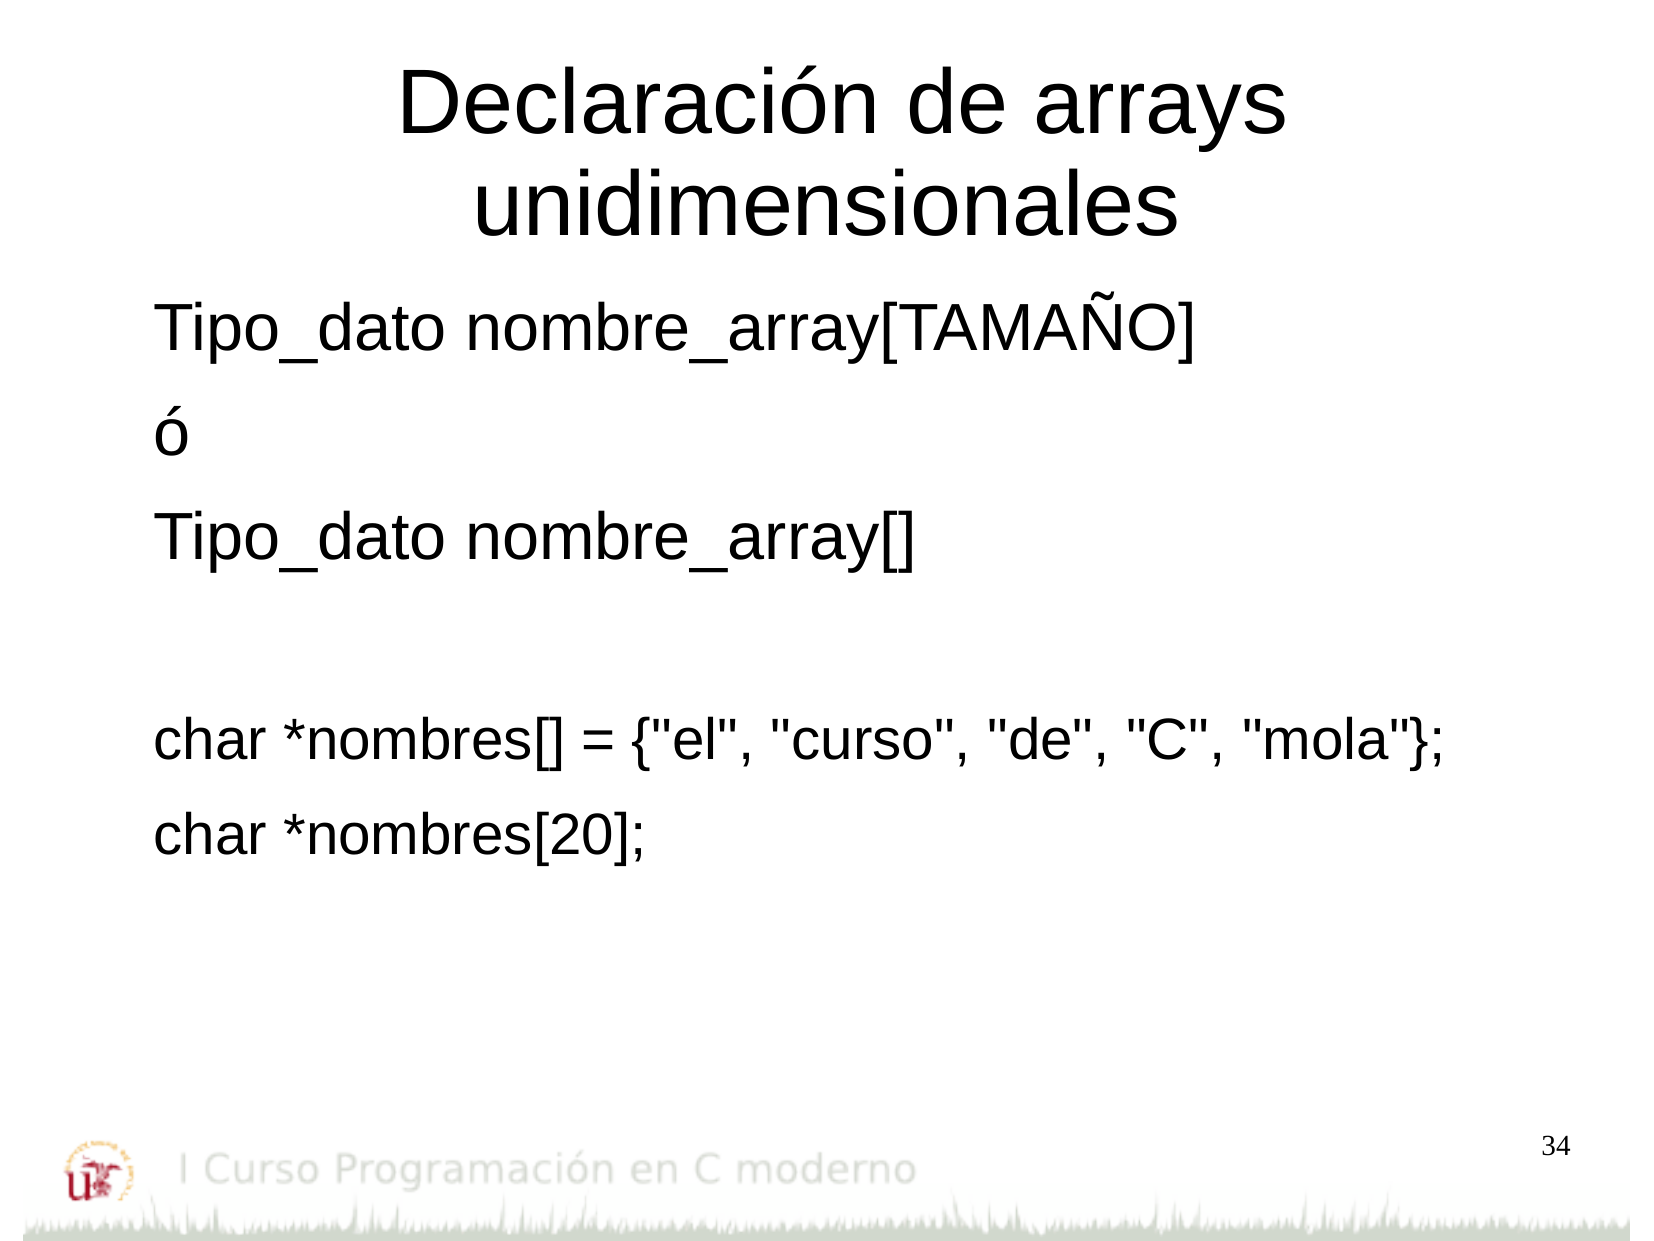

# Declaración de arrays unidimensionales
Tipo_dato nombre_array[TAMAÑO]
ó
Tipo_dato nombre_array[]
char *nombres[] = {"el", "curso", "de", "C", "mola"};
char *nombres[20];
34